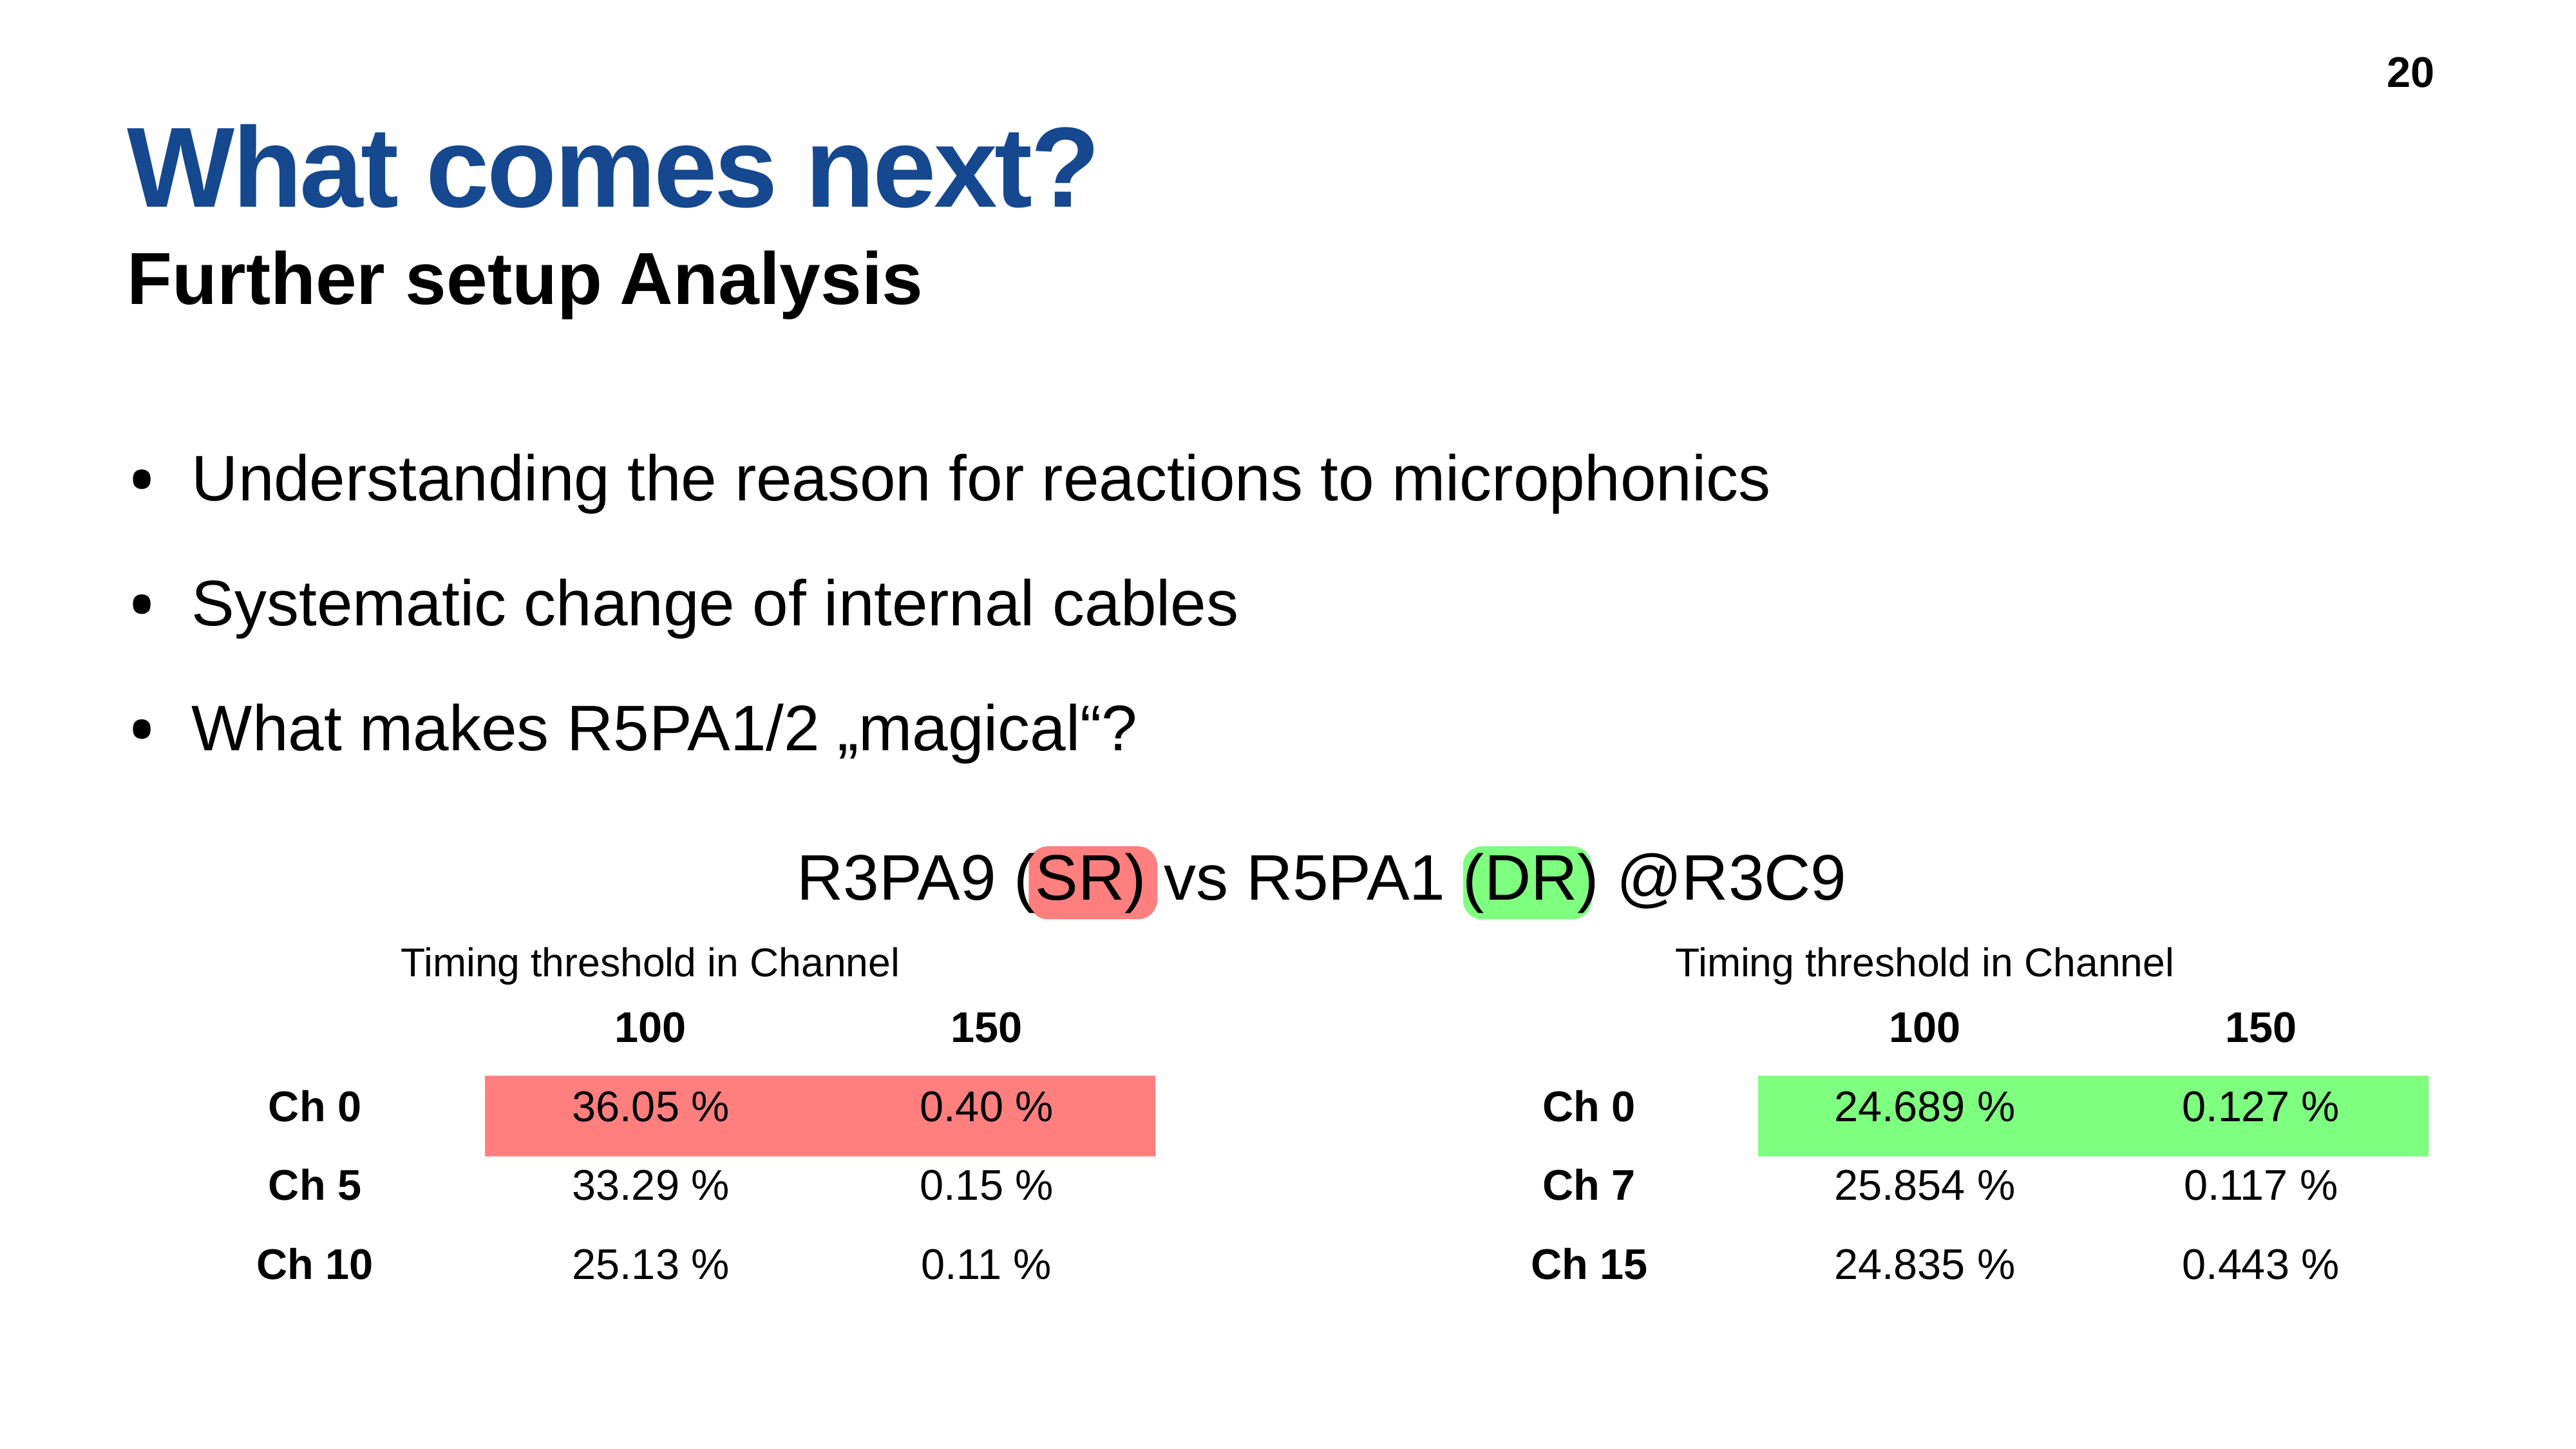

20
# What comes next?
Further setup Analysis
Understanding the reason for reactions to microphonics
Systematic change of internal cables
What makes R5PA1/2 „magical“?
R3PA9 (SR) vs R5PA1 (DR) @R3C9
Timing threshold in Channel
Timing threshold in Channel
| | 100 | 150 |
| --- | --- | --- |
| Ch 0 | 36.05 % | 0.40 % |
| Ch 5 | 33.29 % | 0.15 % |
| Ch 10 | 25.13 % | 0.11 % |
| | 100 | 150 |
| --- | --- | --- |
| Ch 0 | 24.689 % | 0.127 % |
| Ch 7 | 25.854 % | 0.117 % |
| Ch 15 | 24.835 % | 0.443 % |